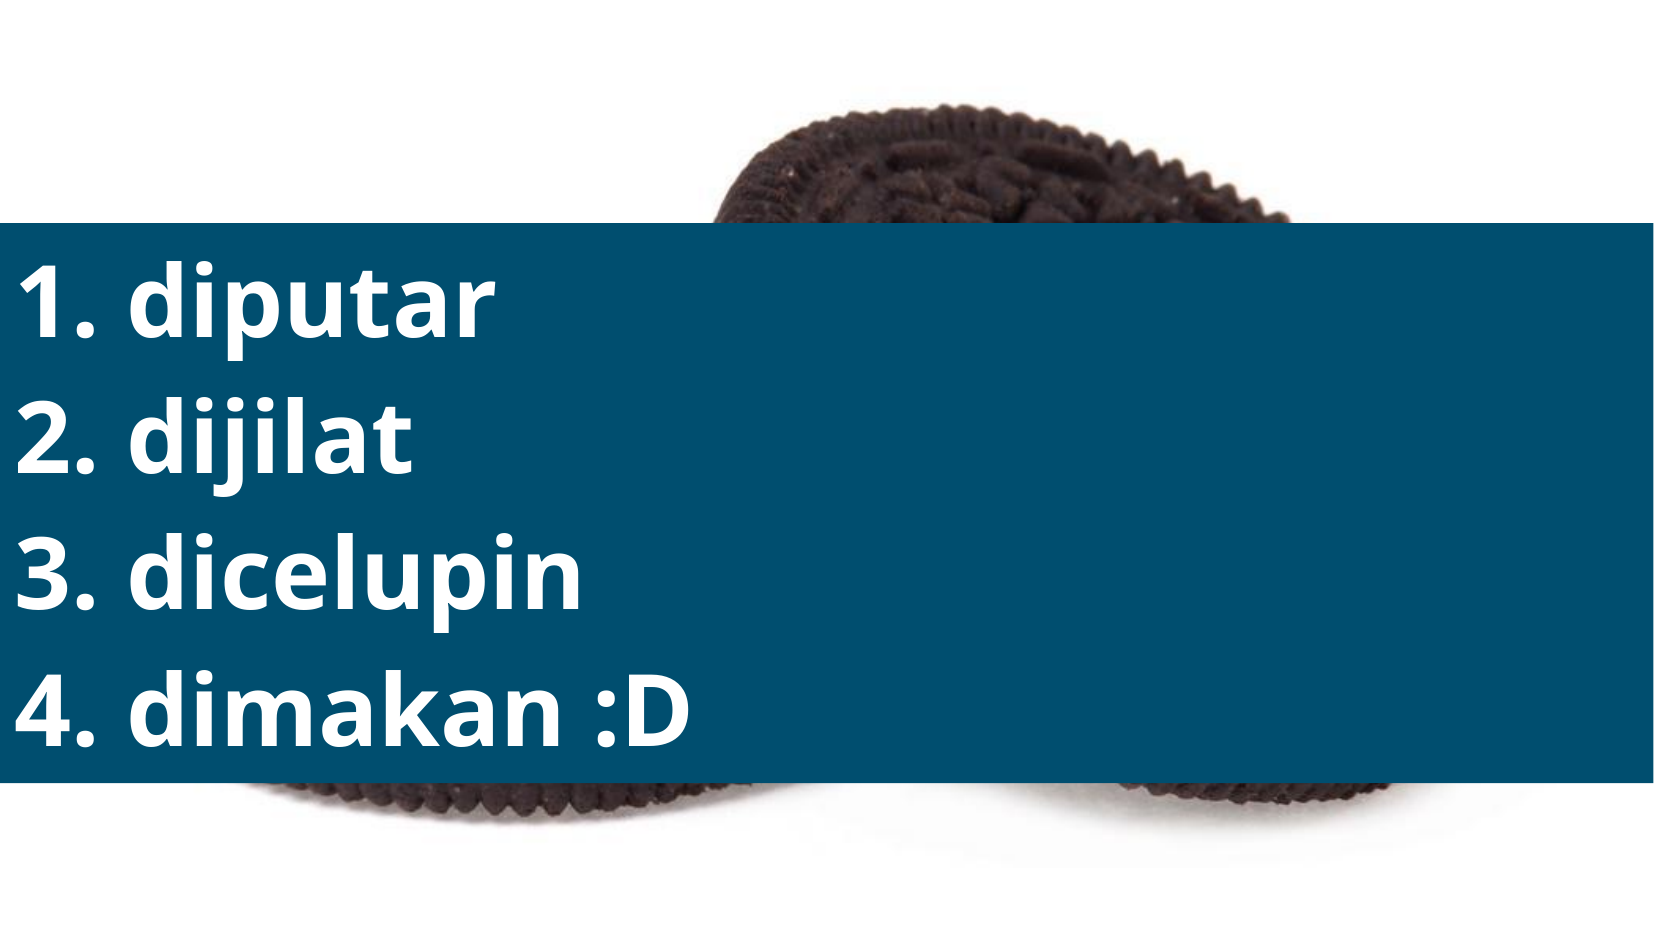

1. diputar
2. dijilat
3. dicelupin
4. dimakan :D